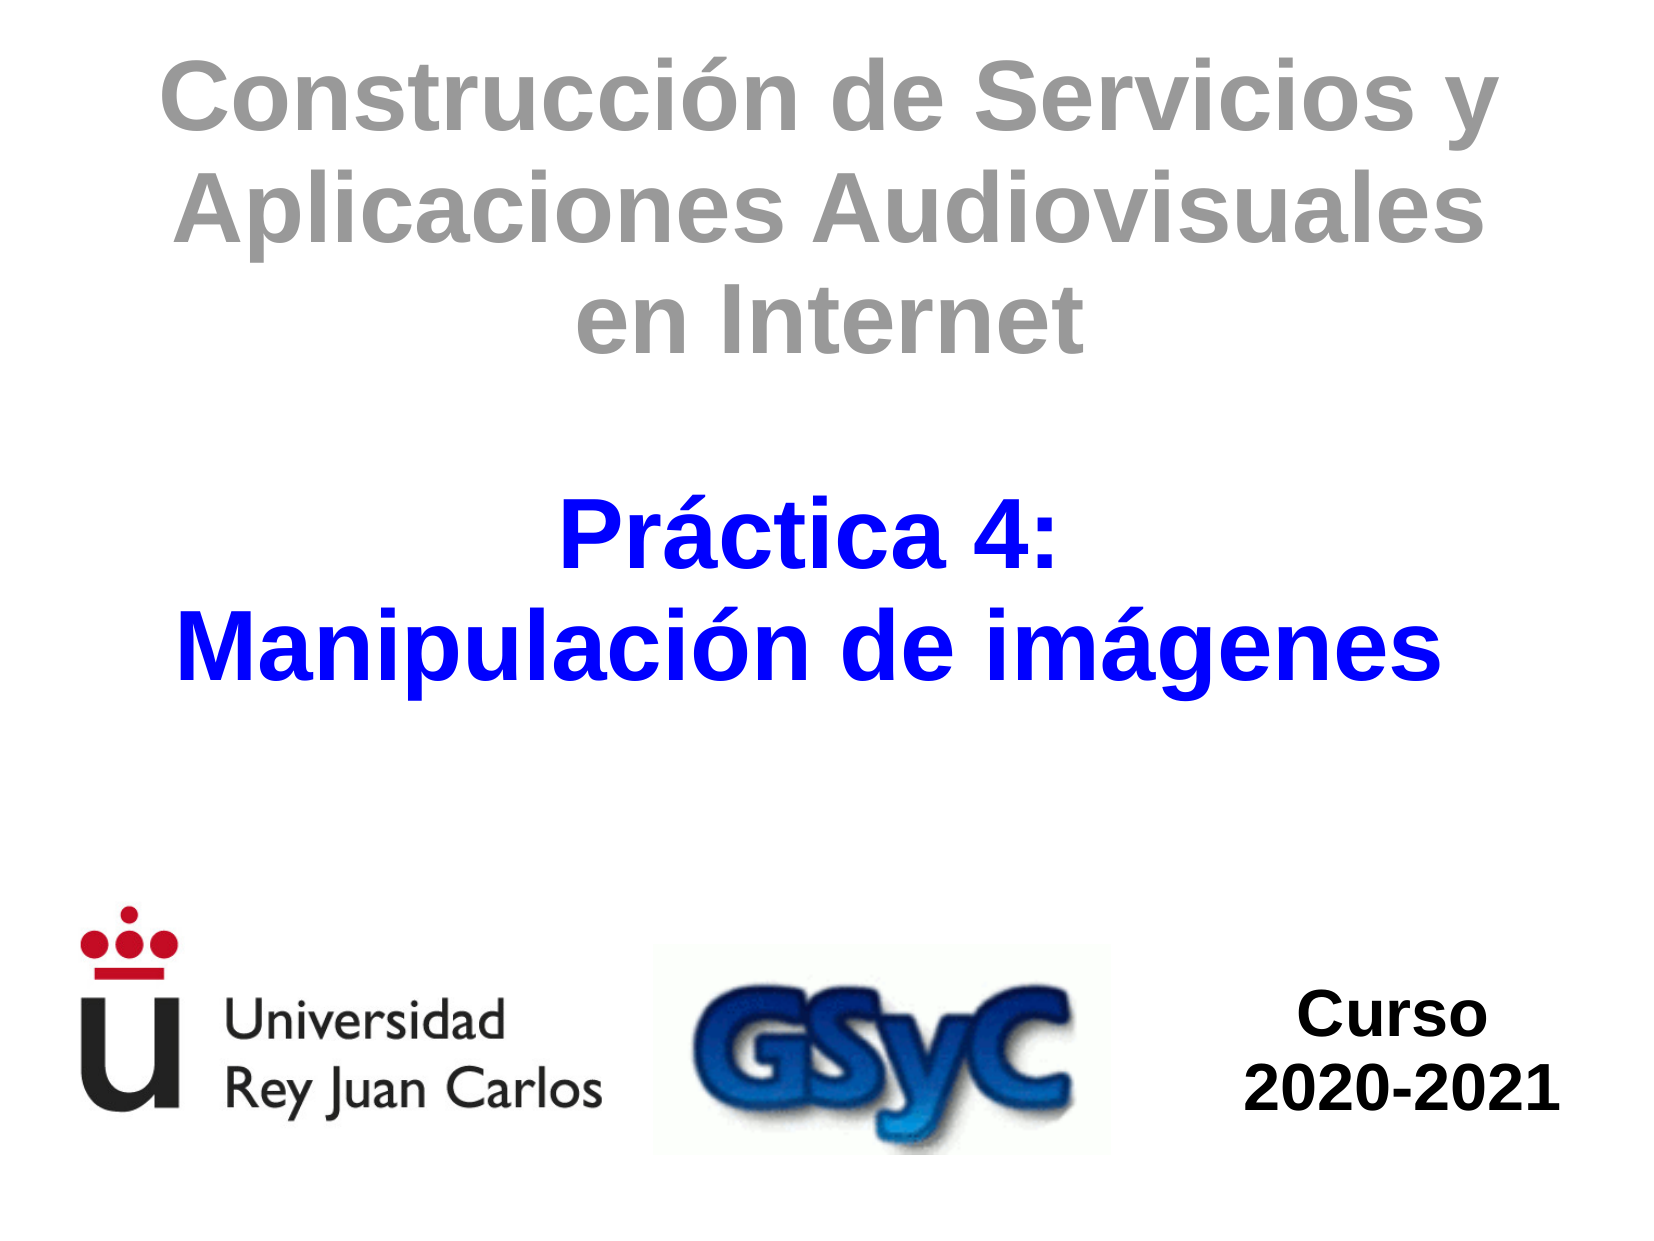

Construcción de Servicios y Aplicaciones Audiovisuales en Internet
# Práctica 4: Manipulación de imágenes
Curso
2020-2021